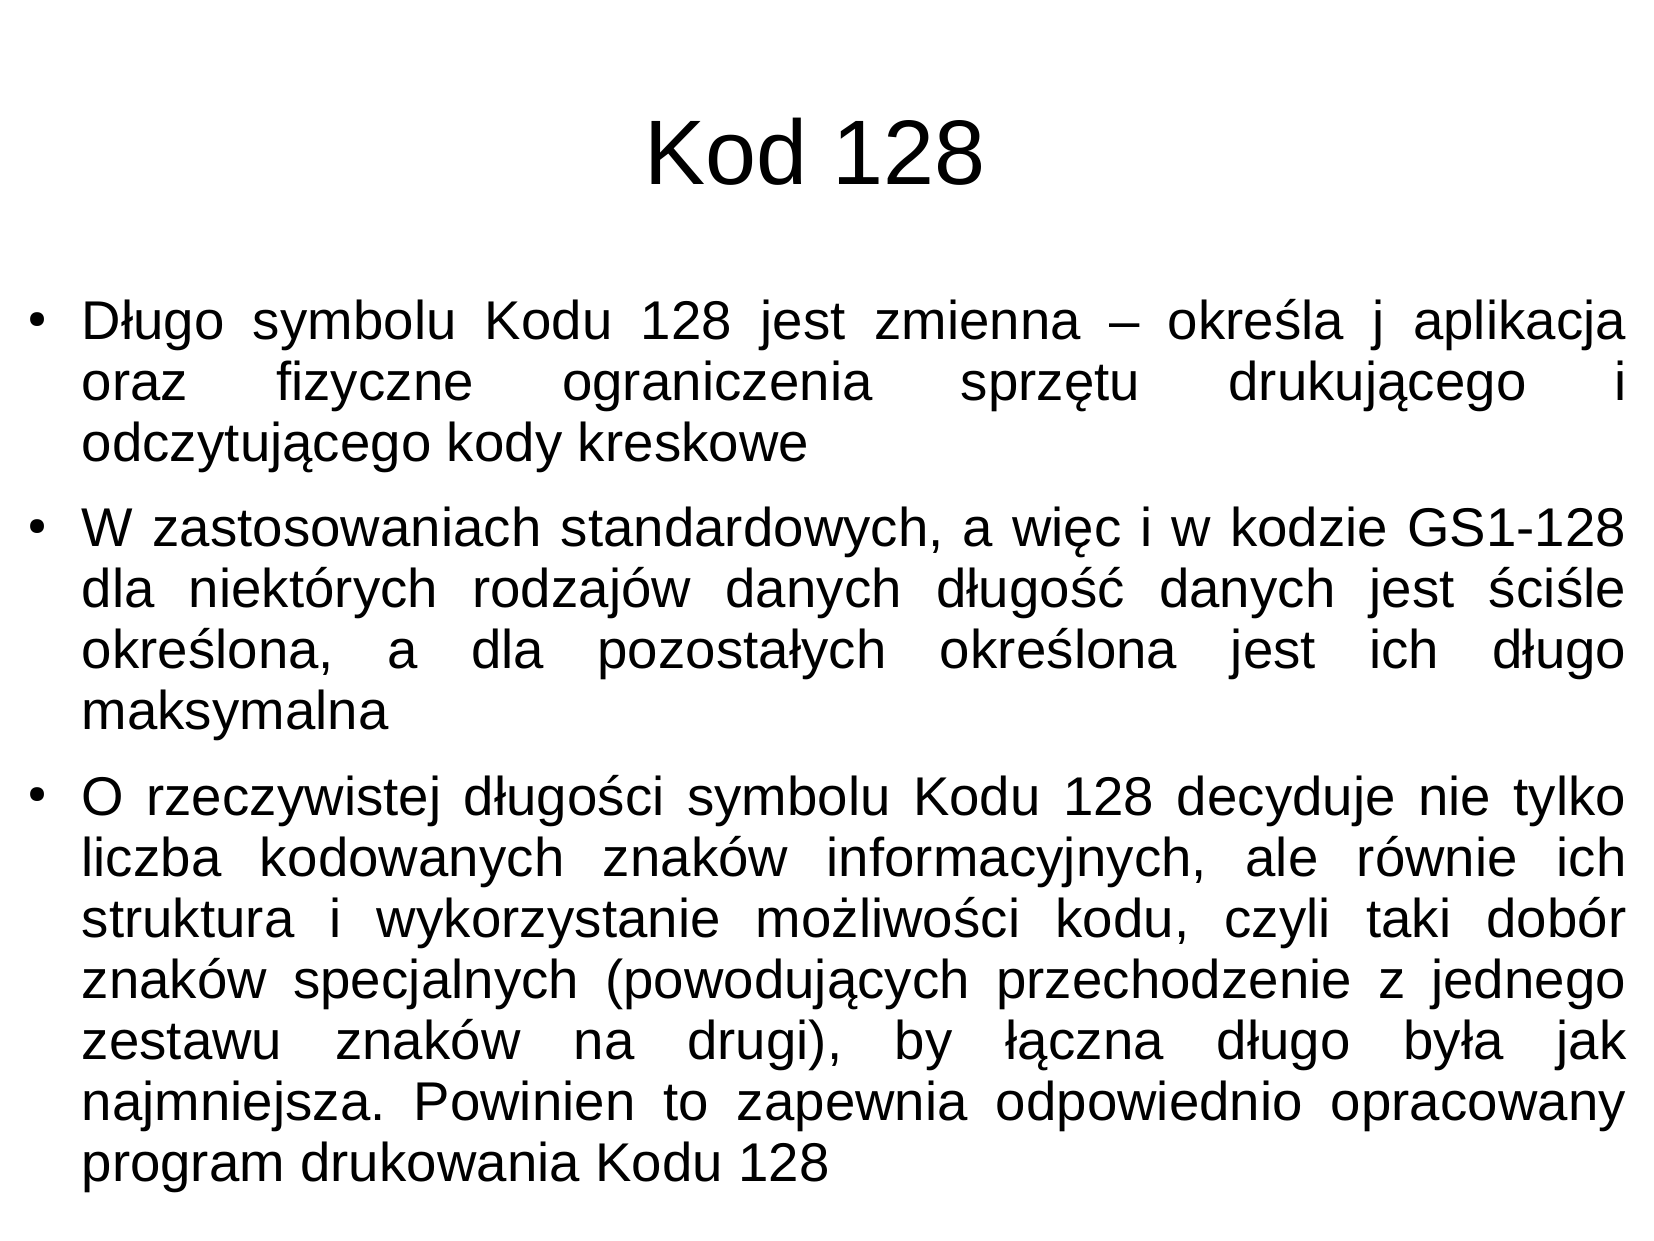

# Kod 128
Długo symbolu Kodu 128 jest zmienna – określa j aplikacja oraz fizyczne ograniczenia sprzętu drukującego i odczytującego kody kreskowe
W zastosowaniach standardowych, a więc i w kodzie GS1-128 dla niektórych rodzajów danych długość danych jest ściśle określona, a dla pozostałych określona jest ich długo maksymalna
O rzeczywistej długości symbolu Kodu 128 decyduje nie tylko liczba kodowanych znaków informacyjnych, ale równie ich struktura i wykorzystanie możliwości kodu, czyli taki dobór znaków specjalnych (powodujących przechodzenie z jednego zestawu znaków na drugi), by łączna długo była jak najmniejsza. Powinien to zapewnia odpowiednio opracowany program drukowania Kodu 128